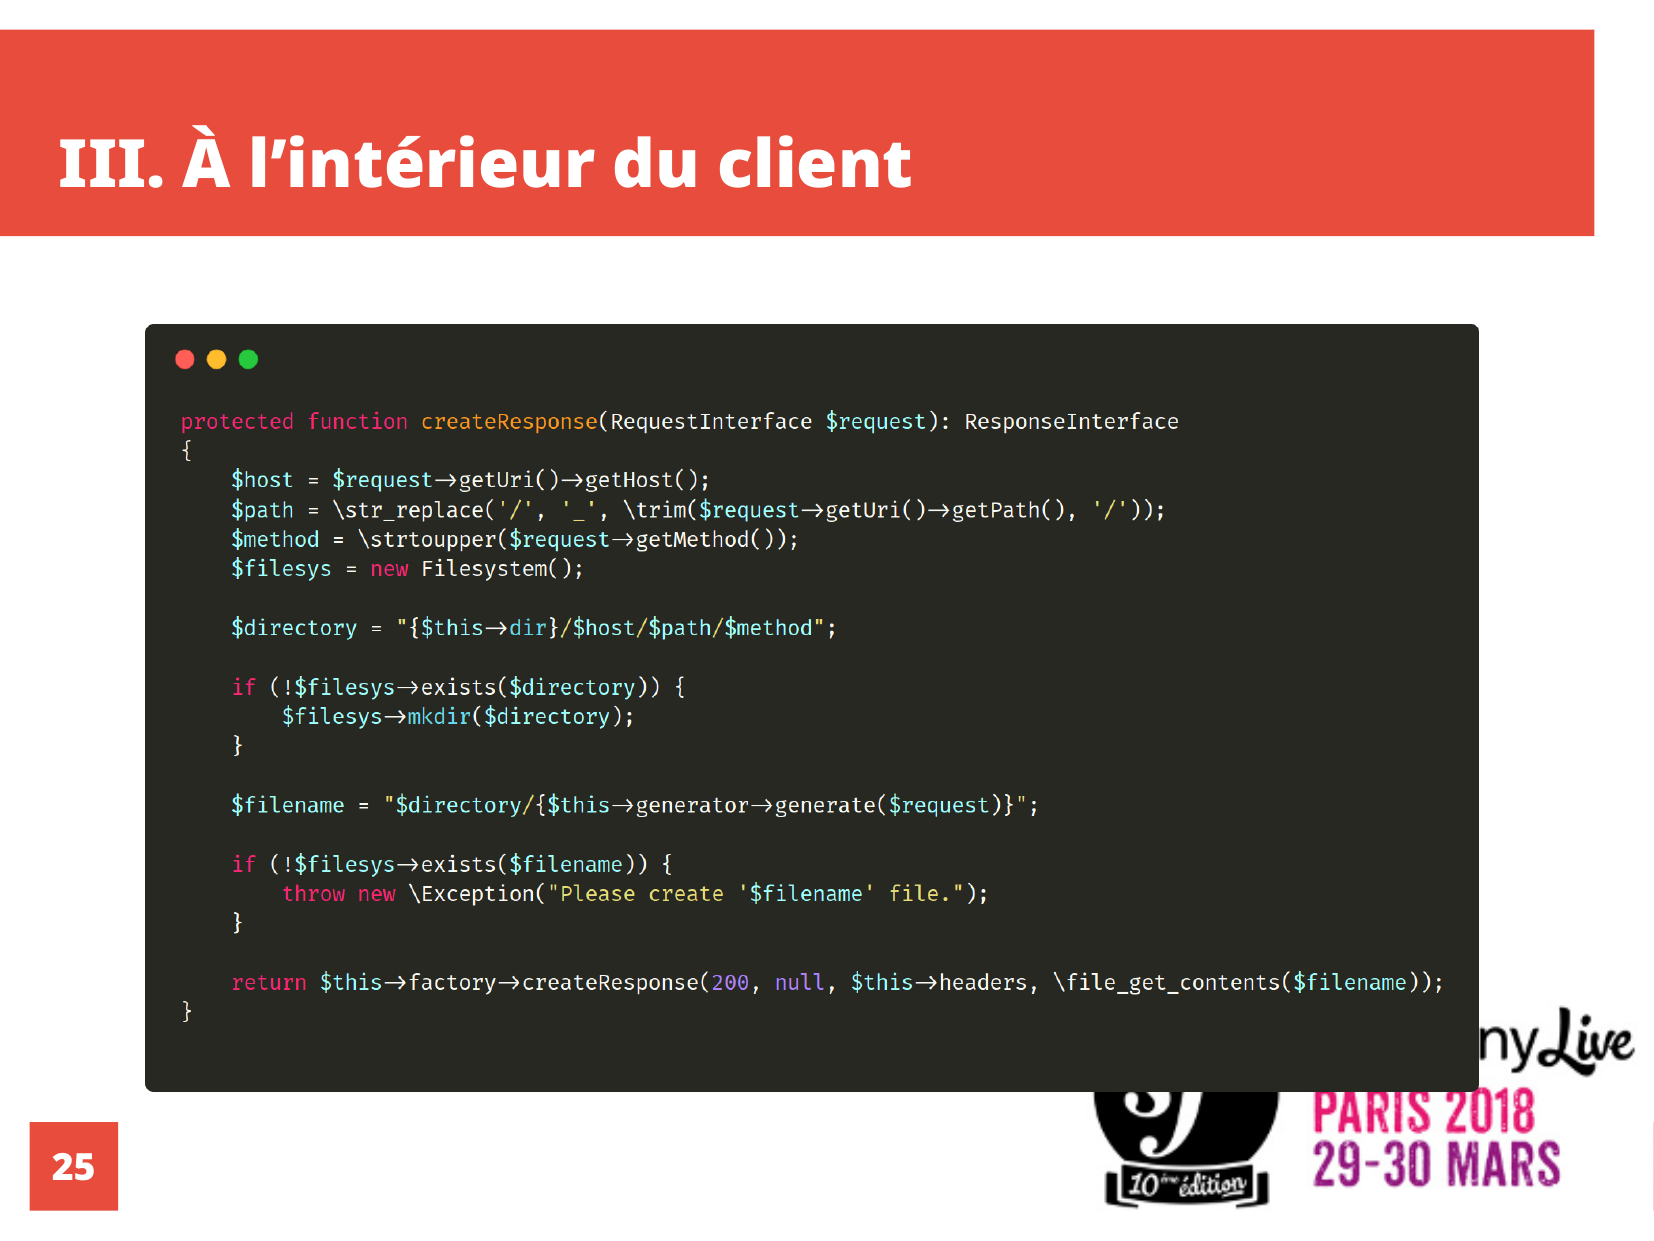

# III. À l’intérieur du client
25